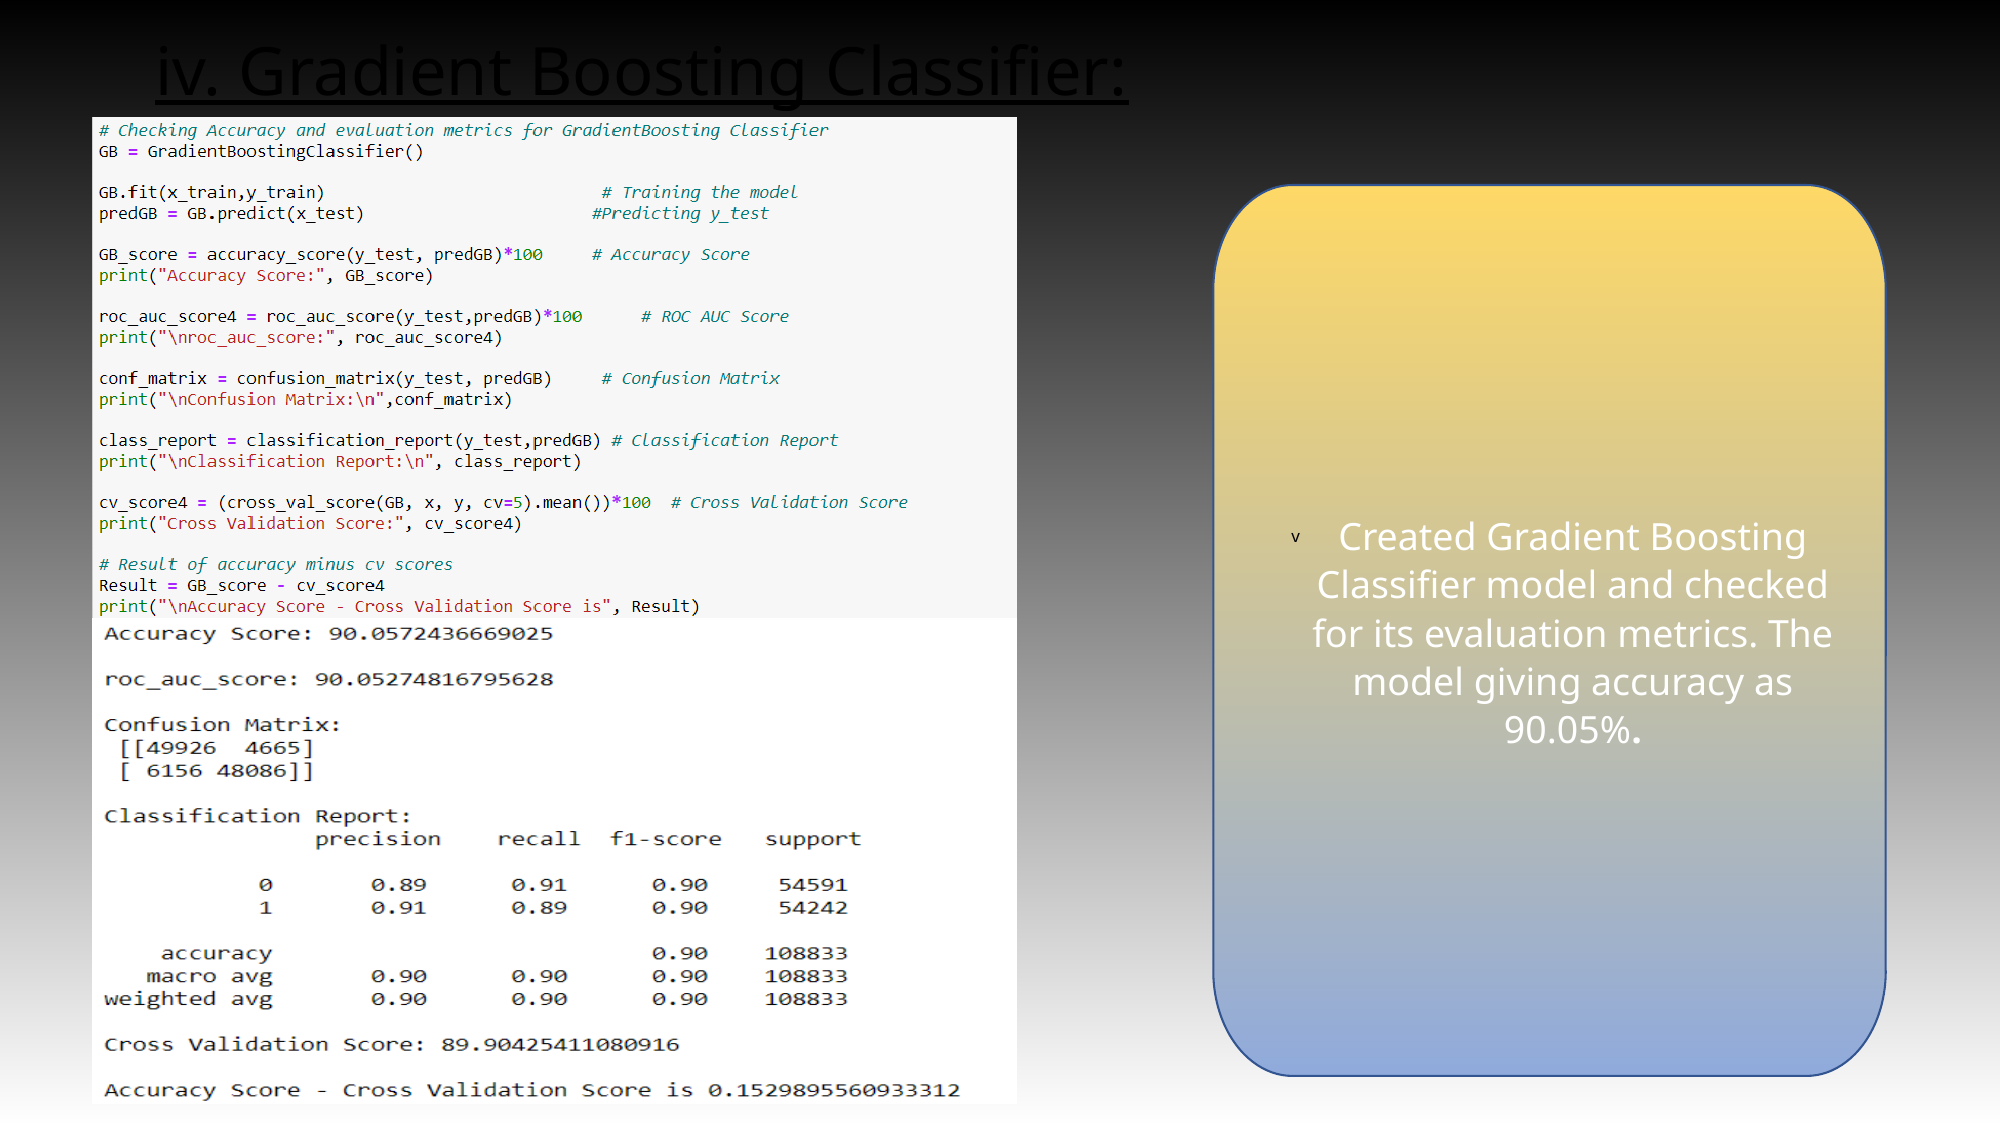

iv. Gradient Boosting Classifier:
Created Gradient Boosting Classifier model and checked for its evaluation metrics. The model giving accuracy as 90.05%.